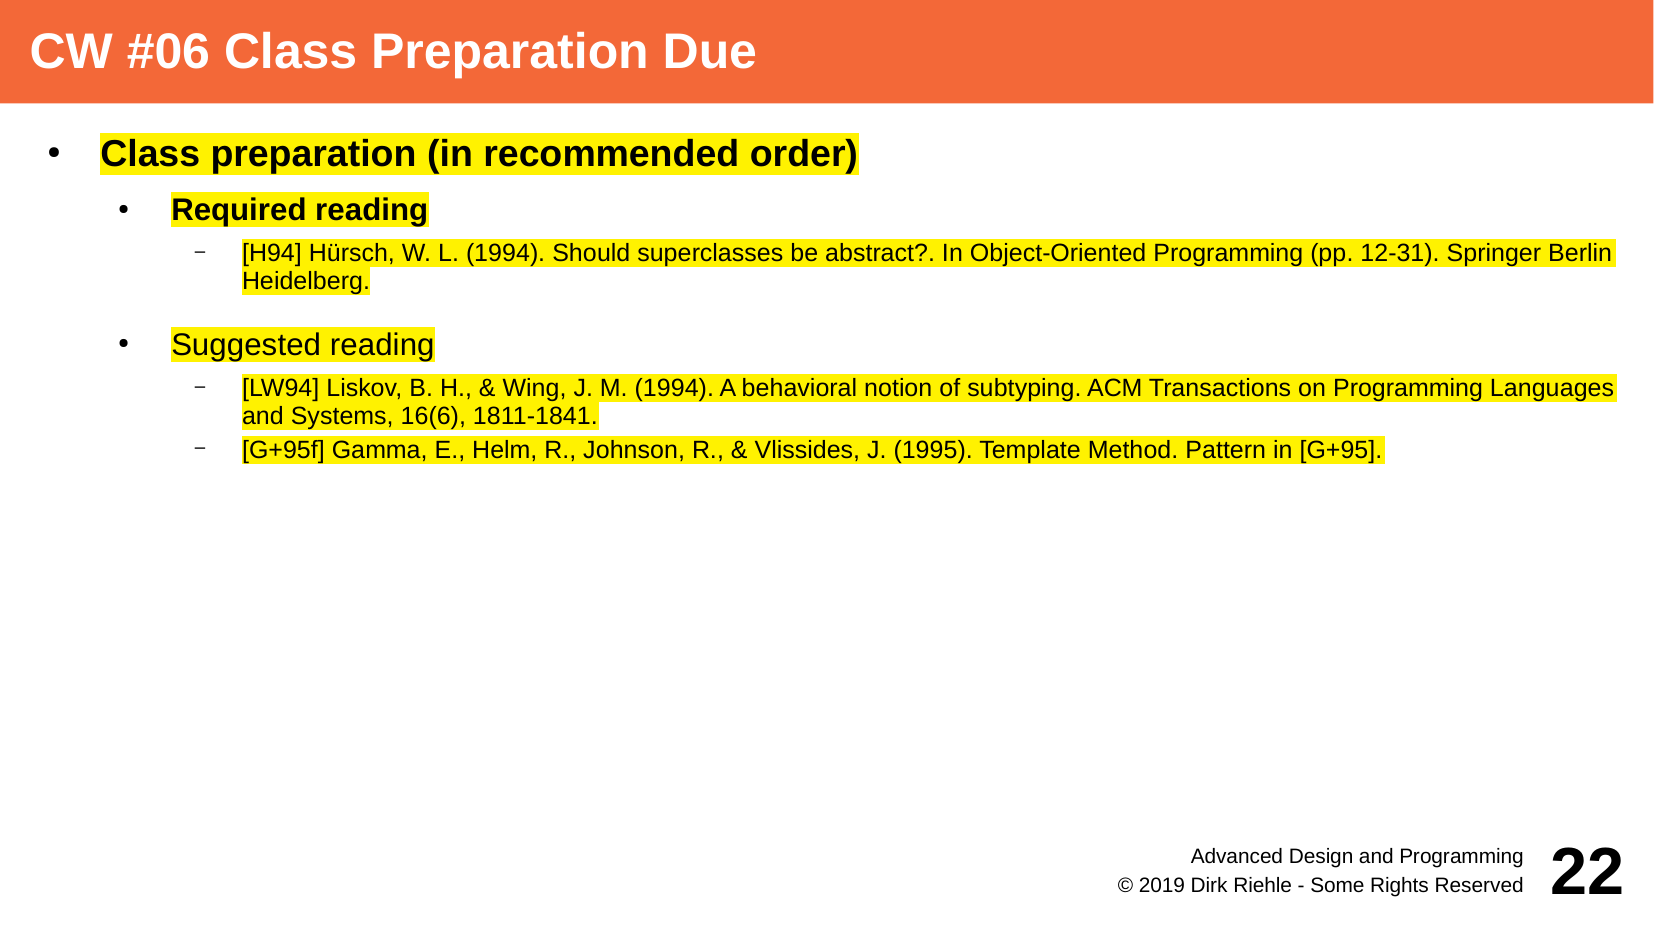

# CW #06 Class Preparation Due
Class preparation (in recommended order)
Required reading
[H94] Hürsch, W. L. (1994). Should superclasses be abstract?. In Object-Oriented Programming (pp. 12-31). Springer Berlin Heidelberg.
Suggested reading
[LW94] Liskov, B. H., & Wing, J. M. (1994). A behavioral notion of subtyping. ACM Transactions on Programming Languages and Systems, 16(6), 1811-1841.
[G+95f] Gamma, E., Helm, R., Johnson, R., & Vlissides, J. (1995). Template Method. Pattern in [G+95].
Advanced Design and Programming
22
© 2019 Dirk Riehle - Some Rights Reserved